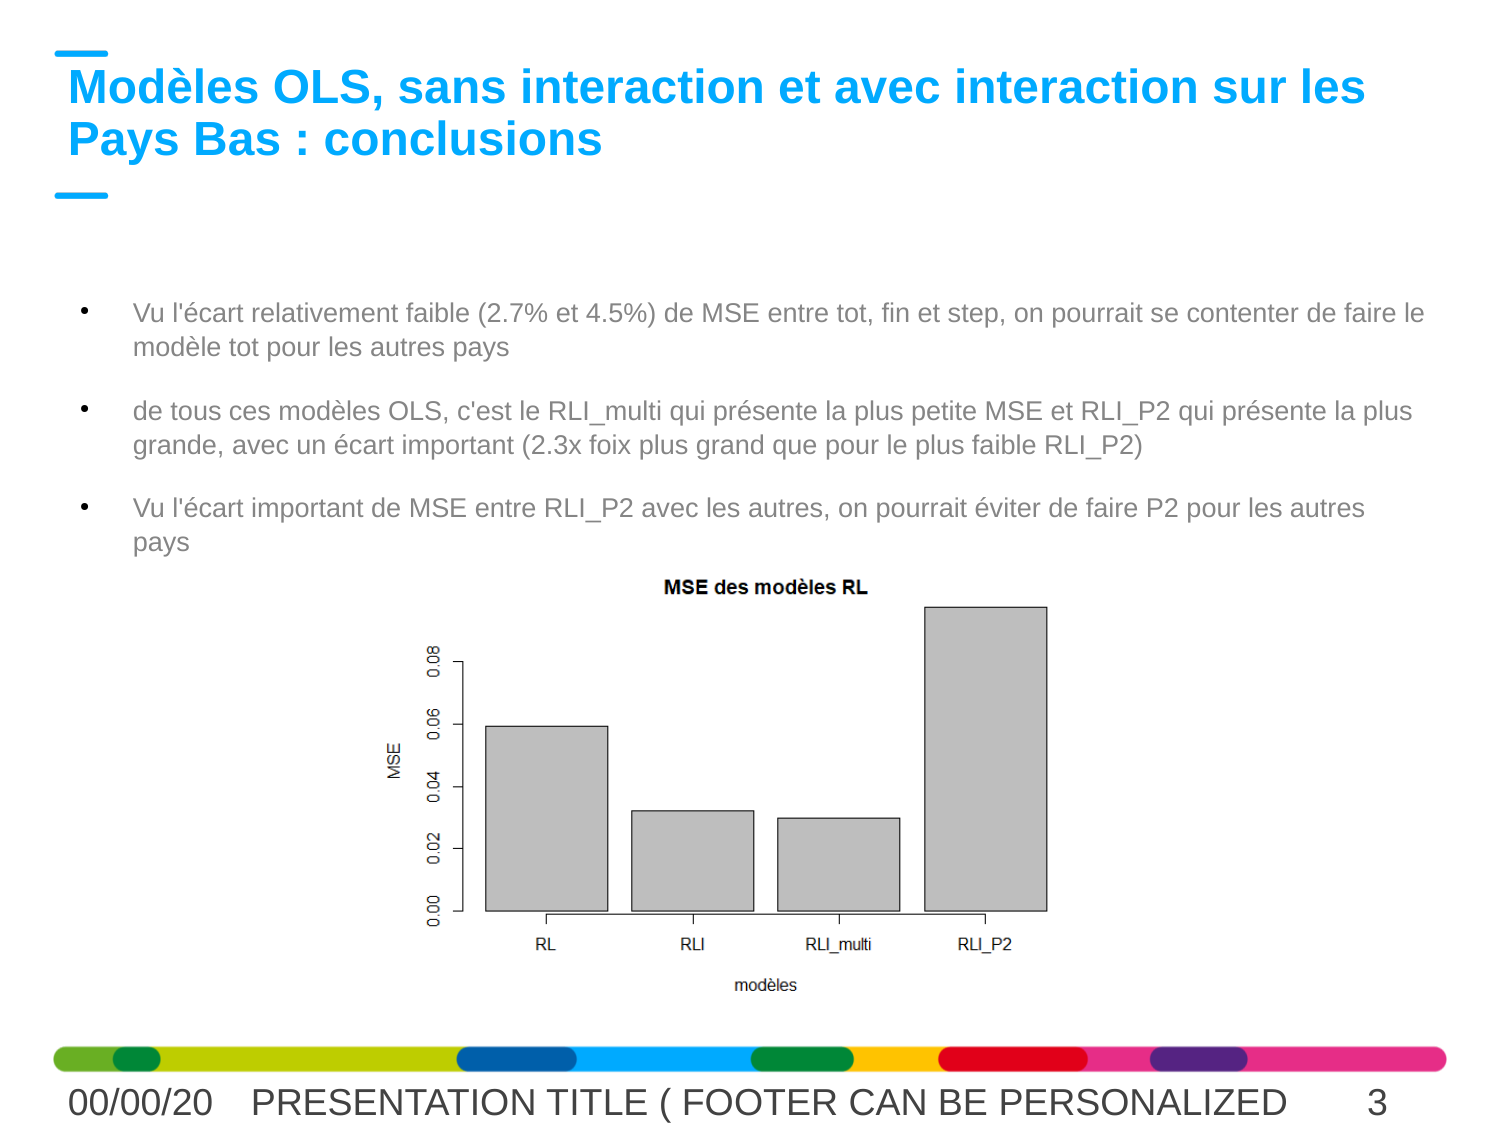

Modèles OLS, sans interaction et avec interaction sur les Pays Bas : conclusions
#
Vu l'écart relativement faible (2.7% et 4.5%) de MSE entre tot, fin et step, on pourrait se contenter de faire le modèle tot pour les autres pays
de tous ces modèles OLS, c'est le RLI_multi qui présente la plus petite MSE et RLI_P2 qui présente la plus grande, avec un écart important (2.3x foix plus grand que pour le plus faible RLI_P2)
Vu l'écart important de MSE entre RLI_P2 avec les autres, on pourrait éviter de faire P2 pour les autres pays
00/00/2016
PRESENTATION TITLE ( FOOTER CAN BE PERSONALIZED AS FOLLOW: INSERT / HEADER AND FOOTER")